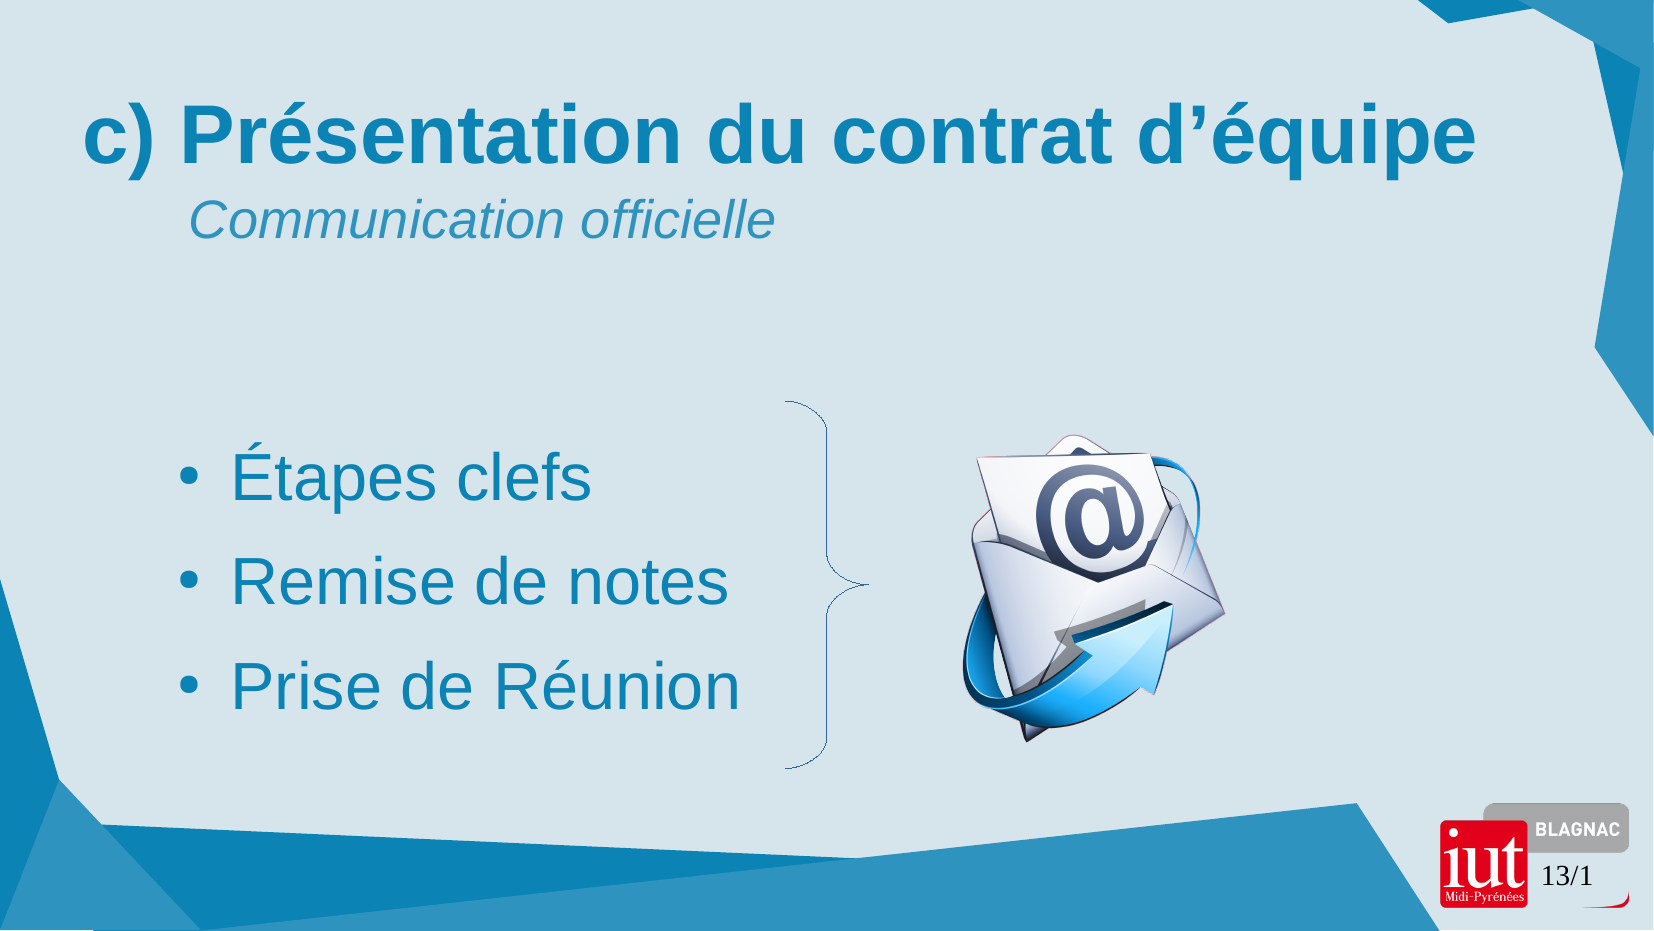

c) Présentation du contrat d’équipe
Communication officielle
# Étapes clefs
Remise de notes
Prise de Réunion
13